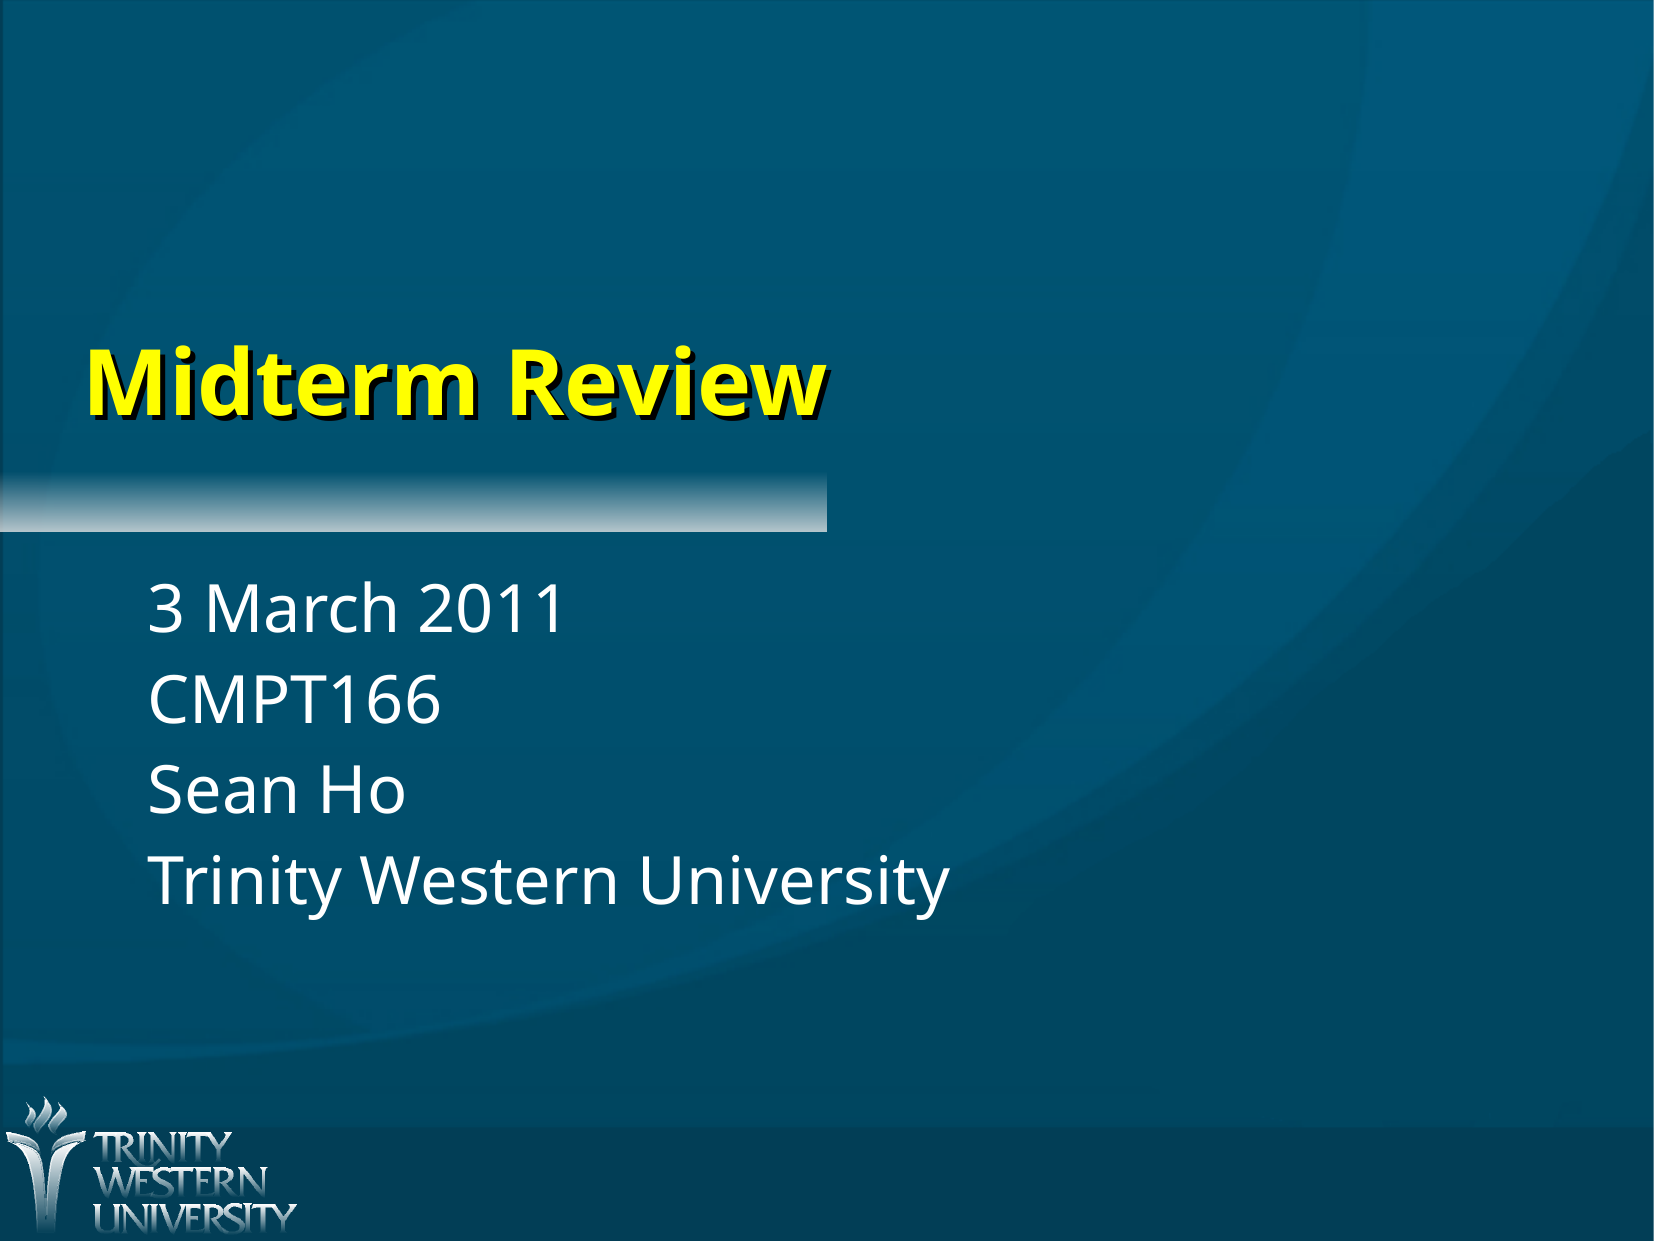

# Midterm Review
3 March 2011
CMPT166
Sean Ho
Trinity Western University